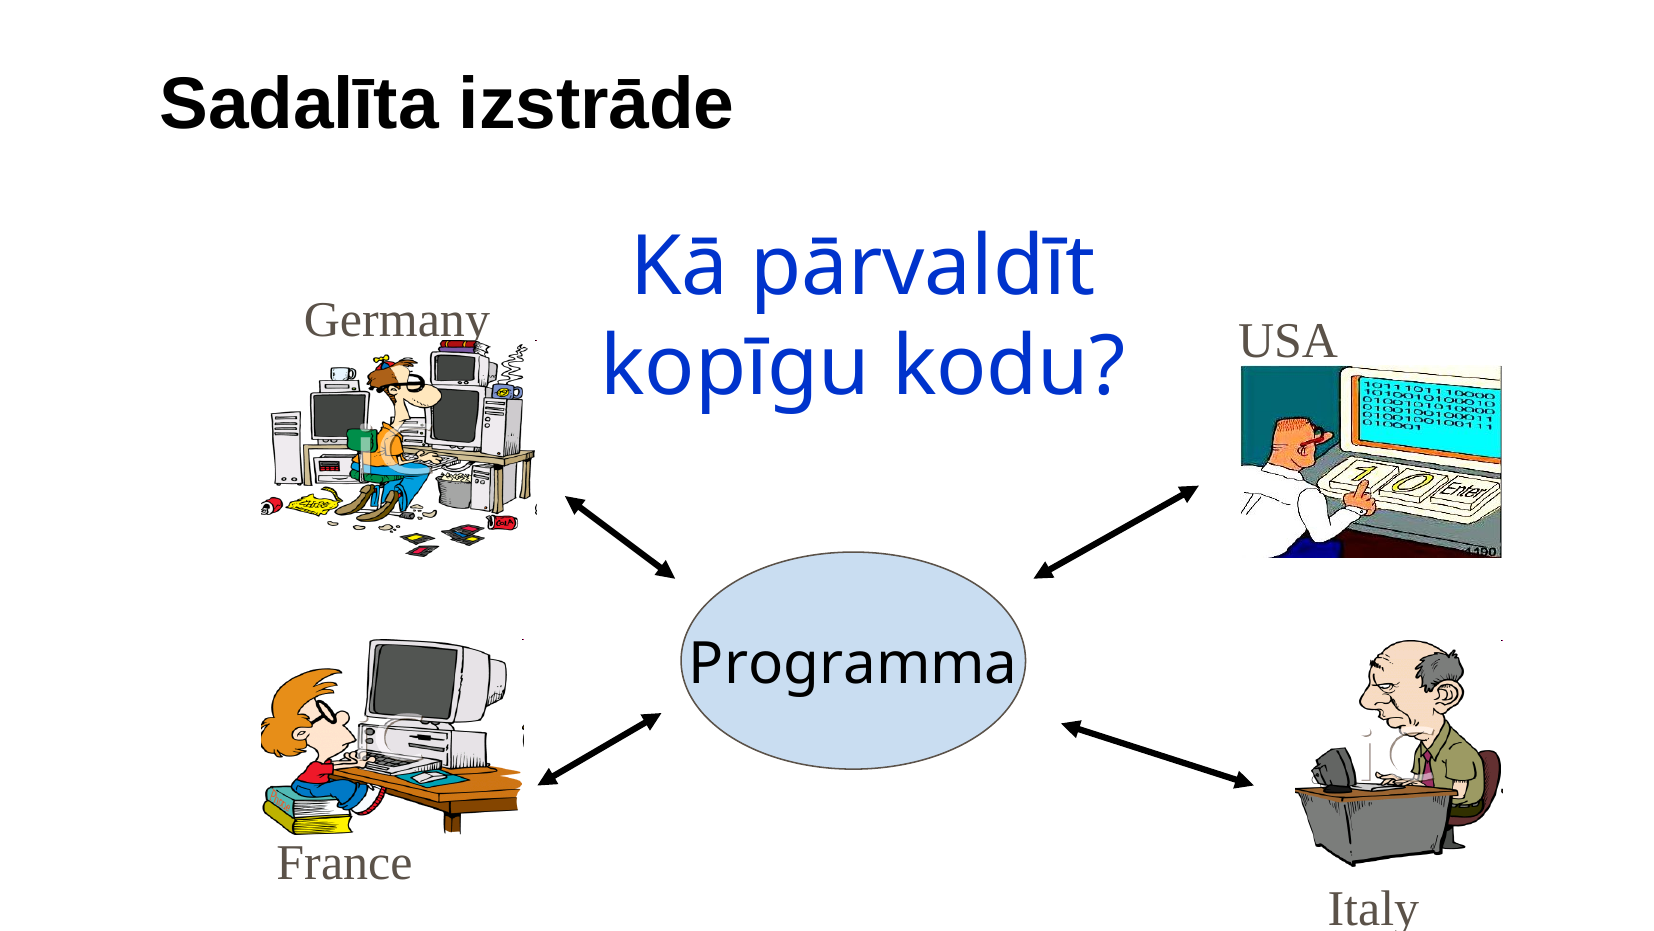

# Sadalīta izstrāde
Kā pārvaldīt kopīgu kodu?
Germany
USA
Programma
France
Italy